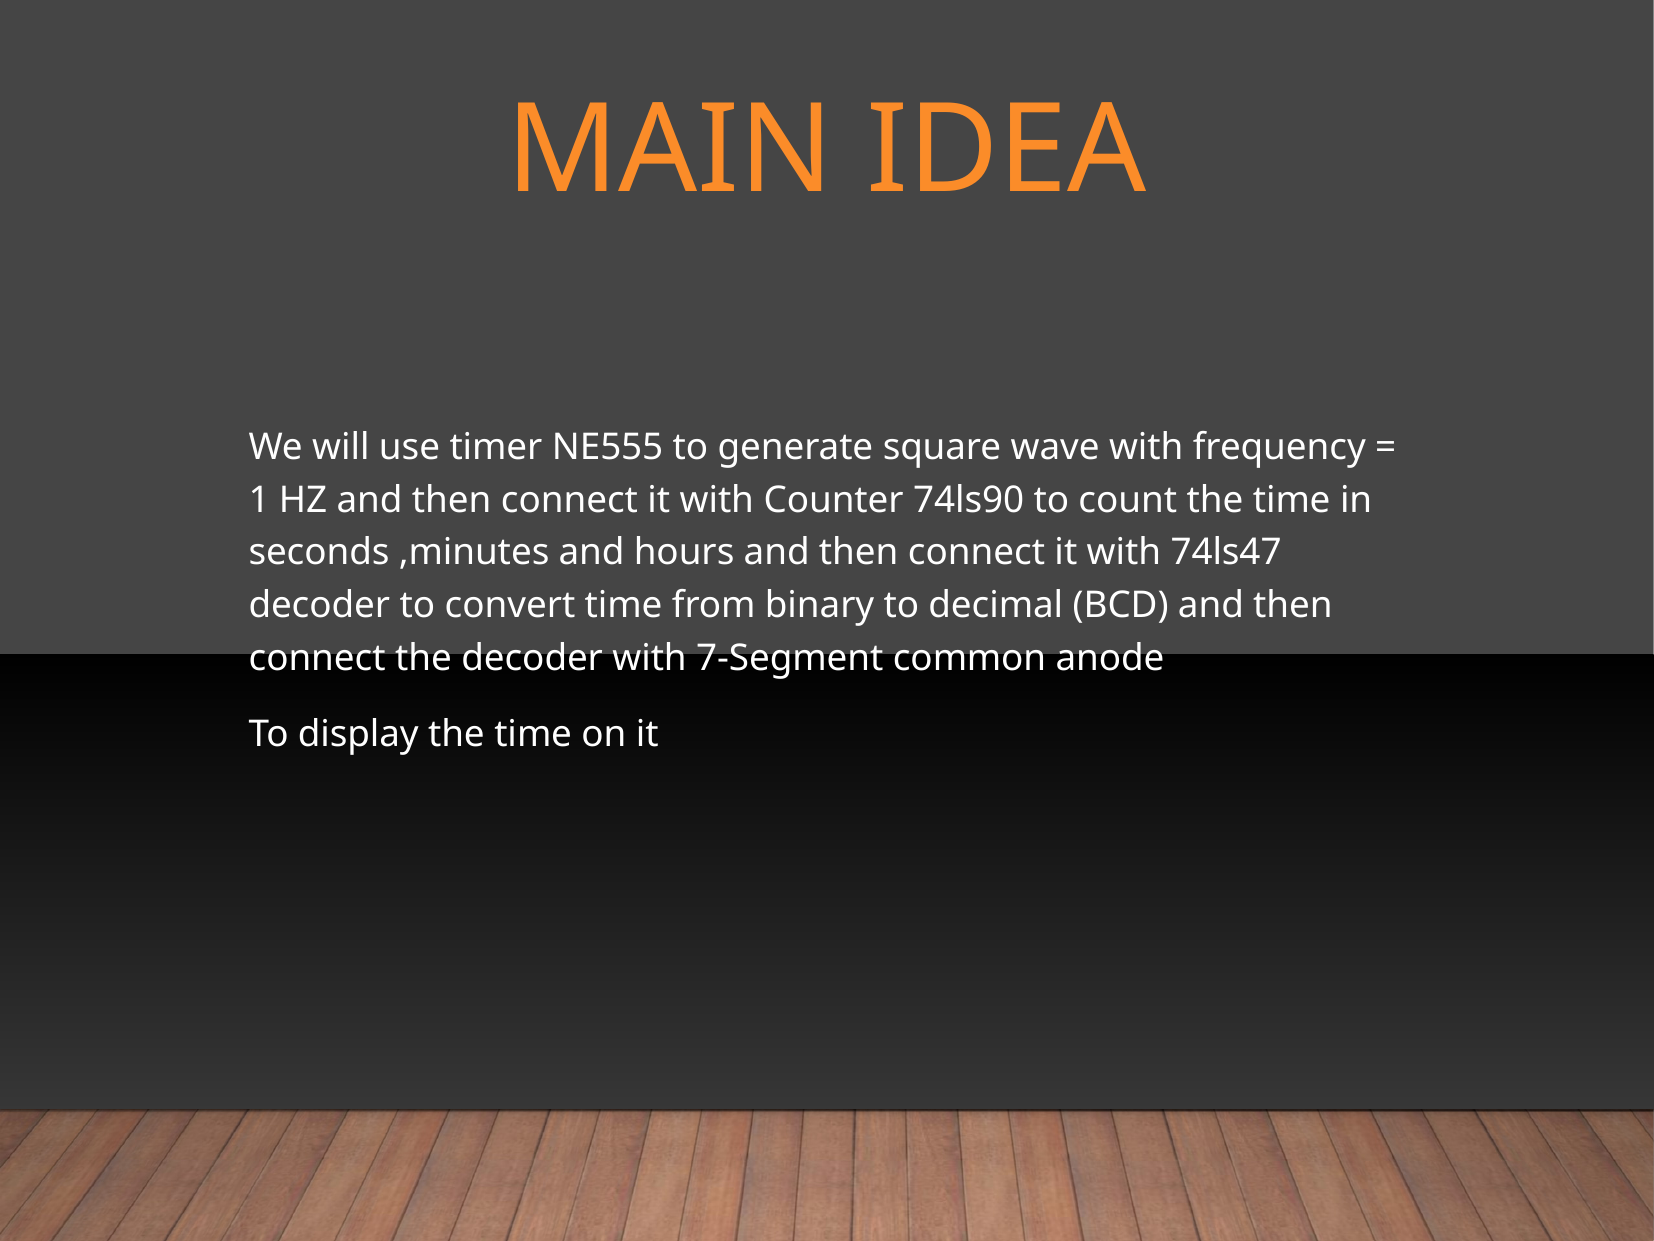

# Main idea
We will use timer NE555 to generate square wave with frequency = 1 HZ and then connect it with Counter 74ls90 to count the time in seconds ,minutes and hours and then connect it with 74ls47 decoder to convert time from binary to decimal (BCD) and then connect the decoder with 7-Segment common anode
To display the time on it